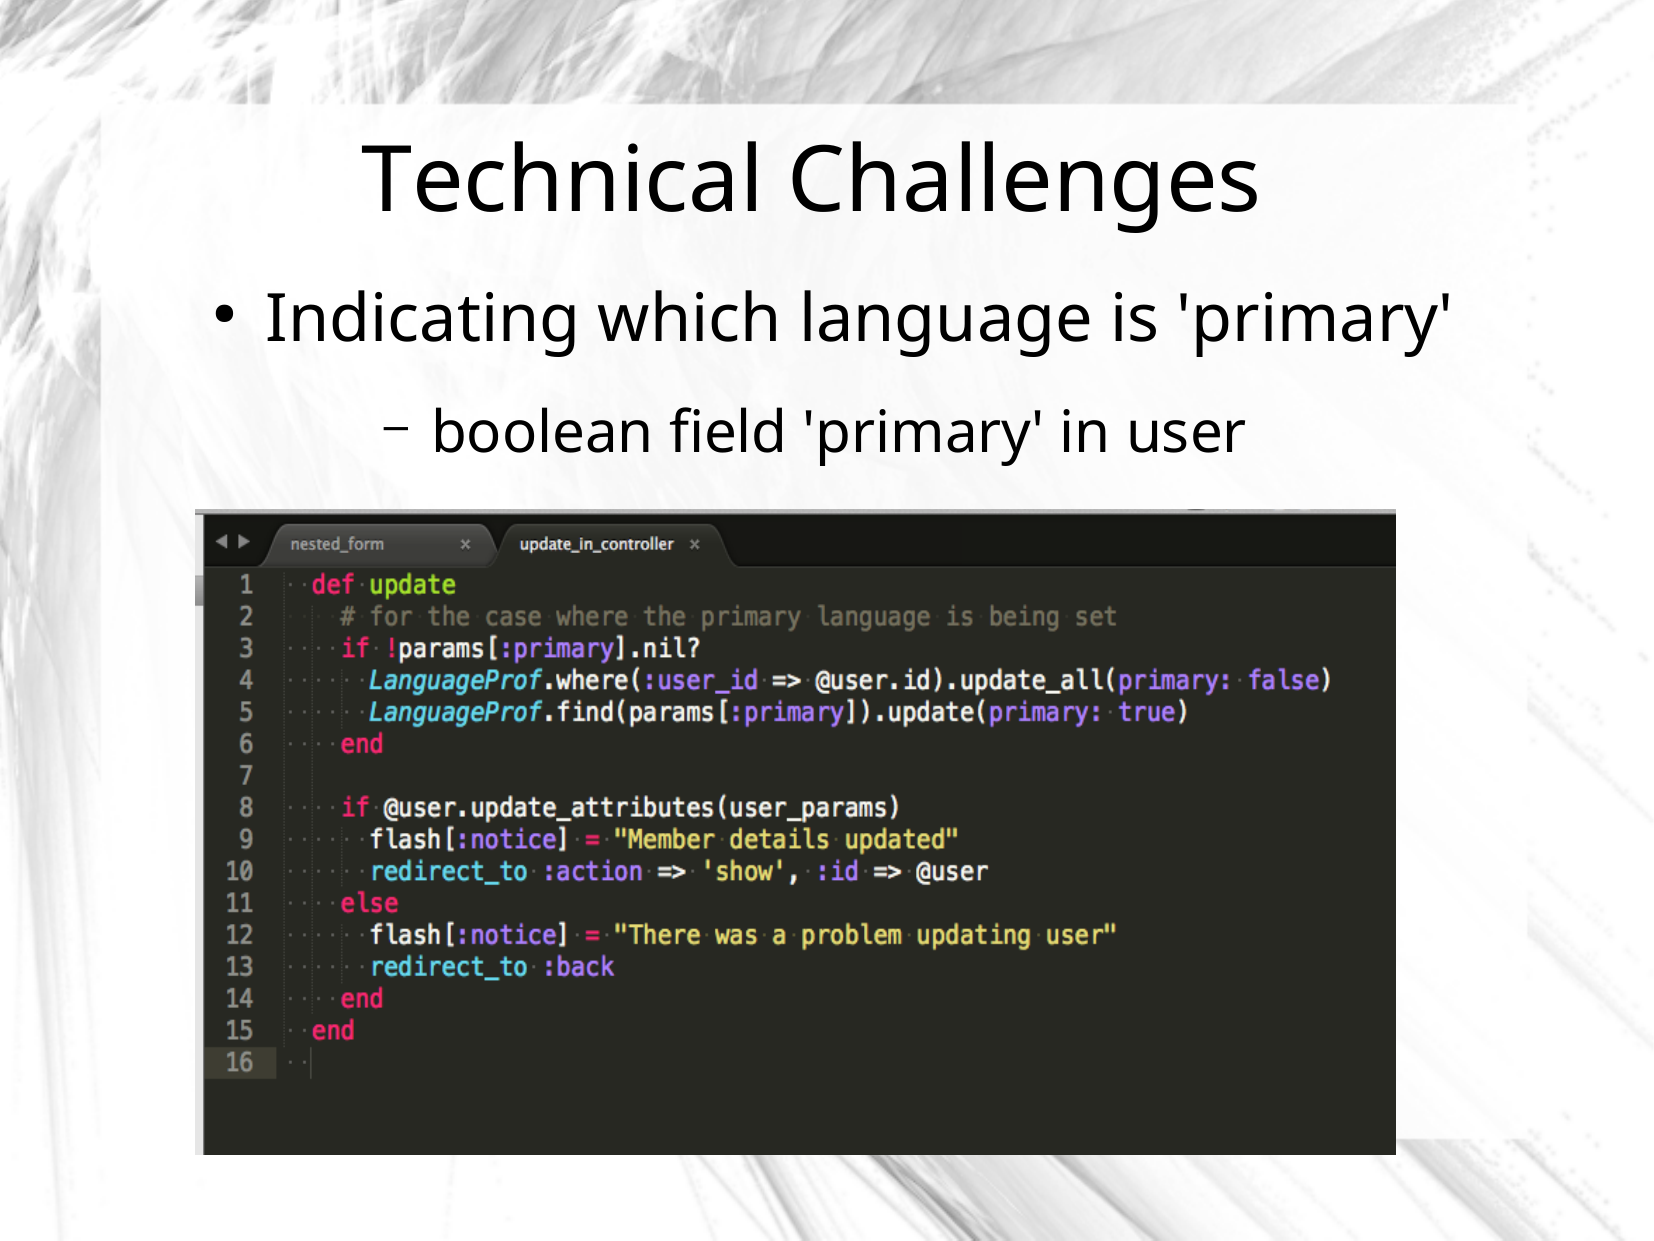

# Technical Challenges
Indicating which language is 'primary'
boolean field 'primary' in user
updated in user_controller